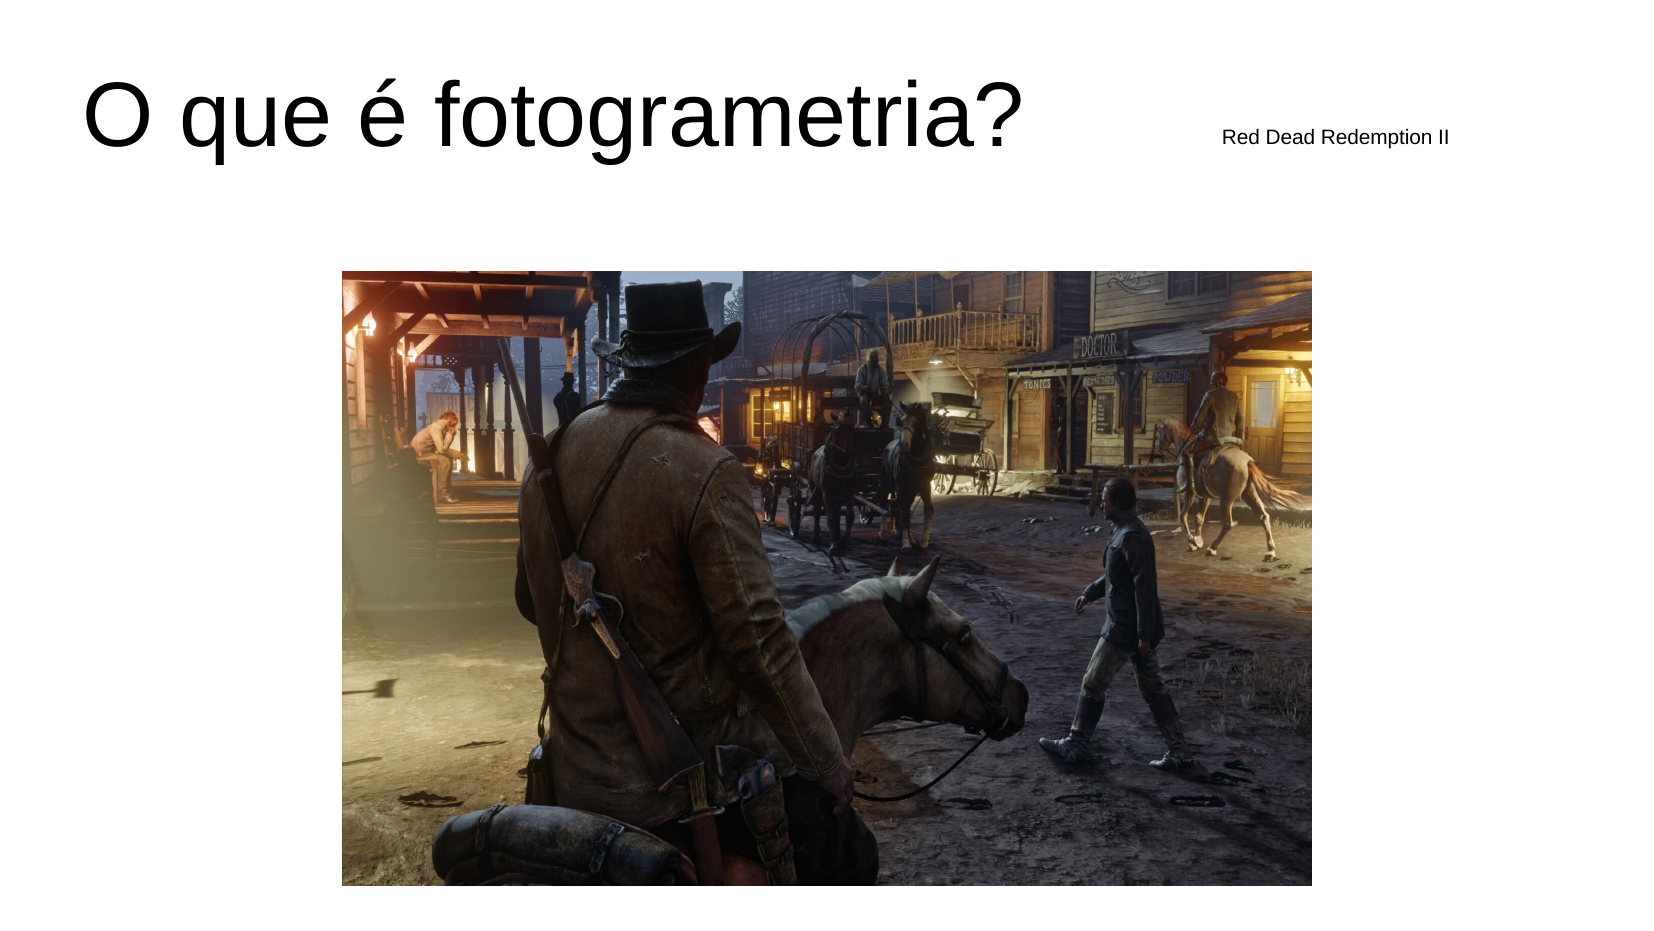

# O que é fotogrametria?
Red Dead Redemption II